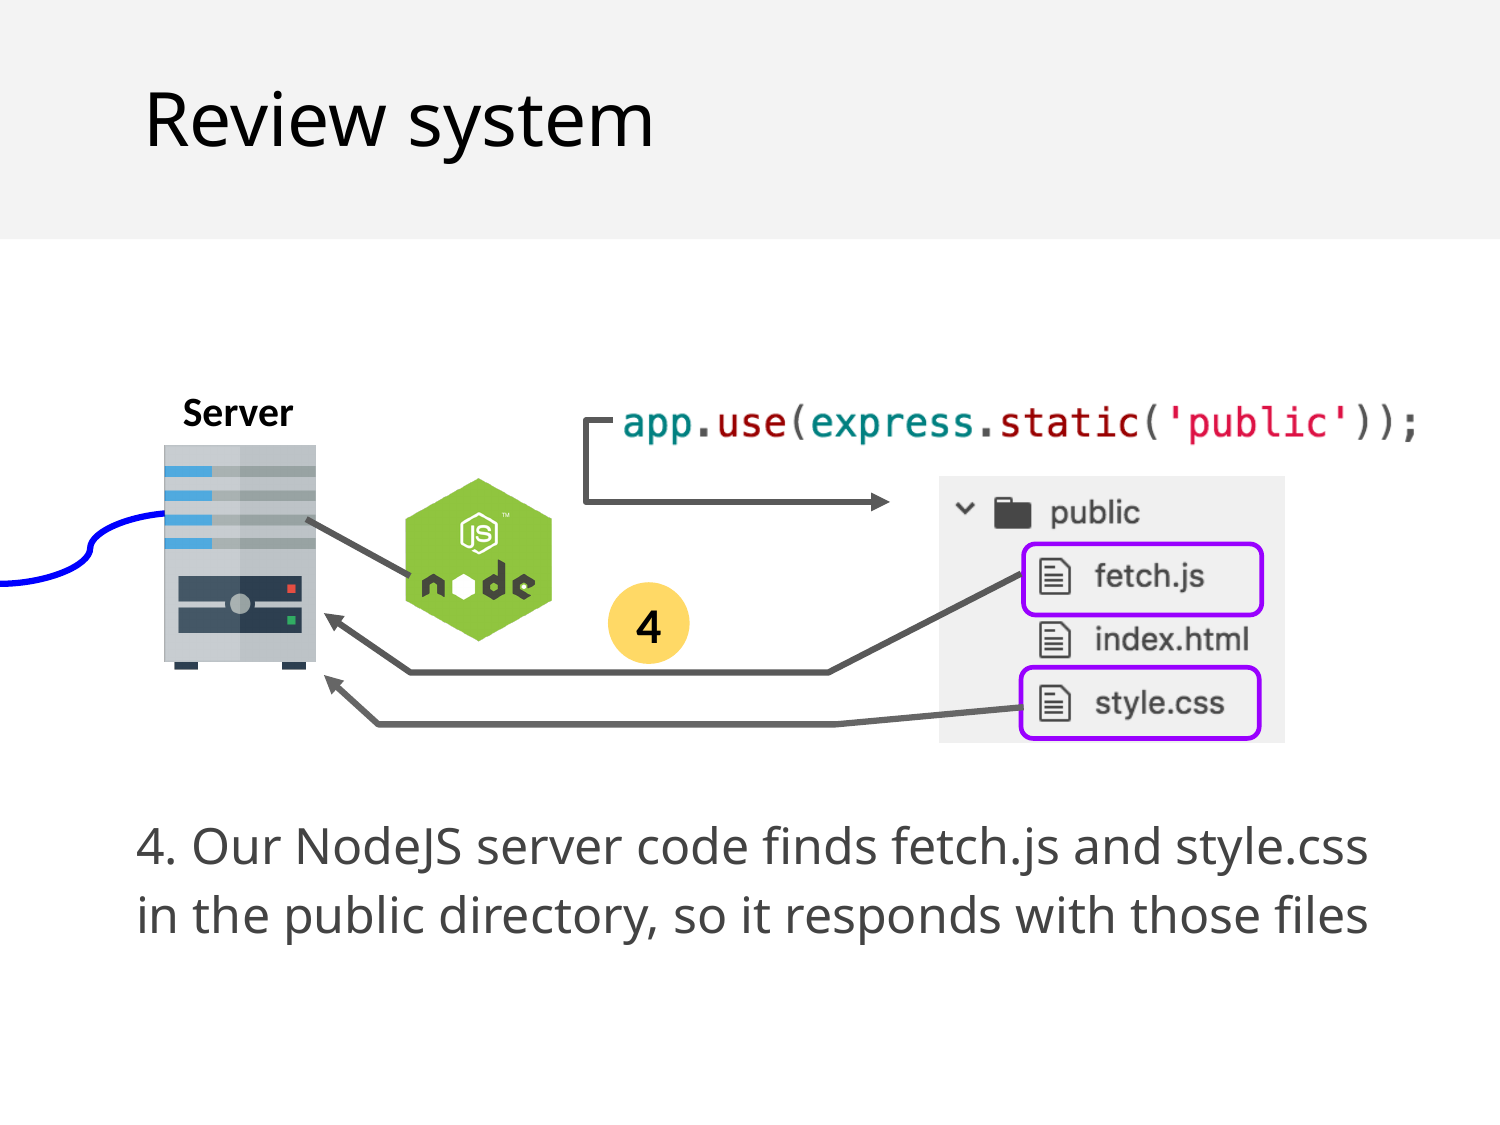

# Review system
Server
4
4. Our NodeJS server code finds fetch.js and style.css in the public directory, so it responds with those files